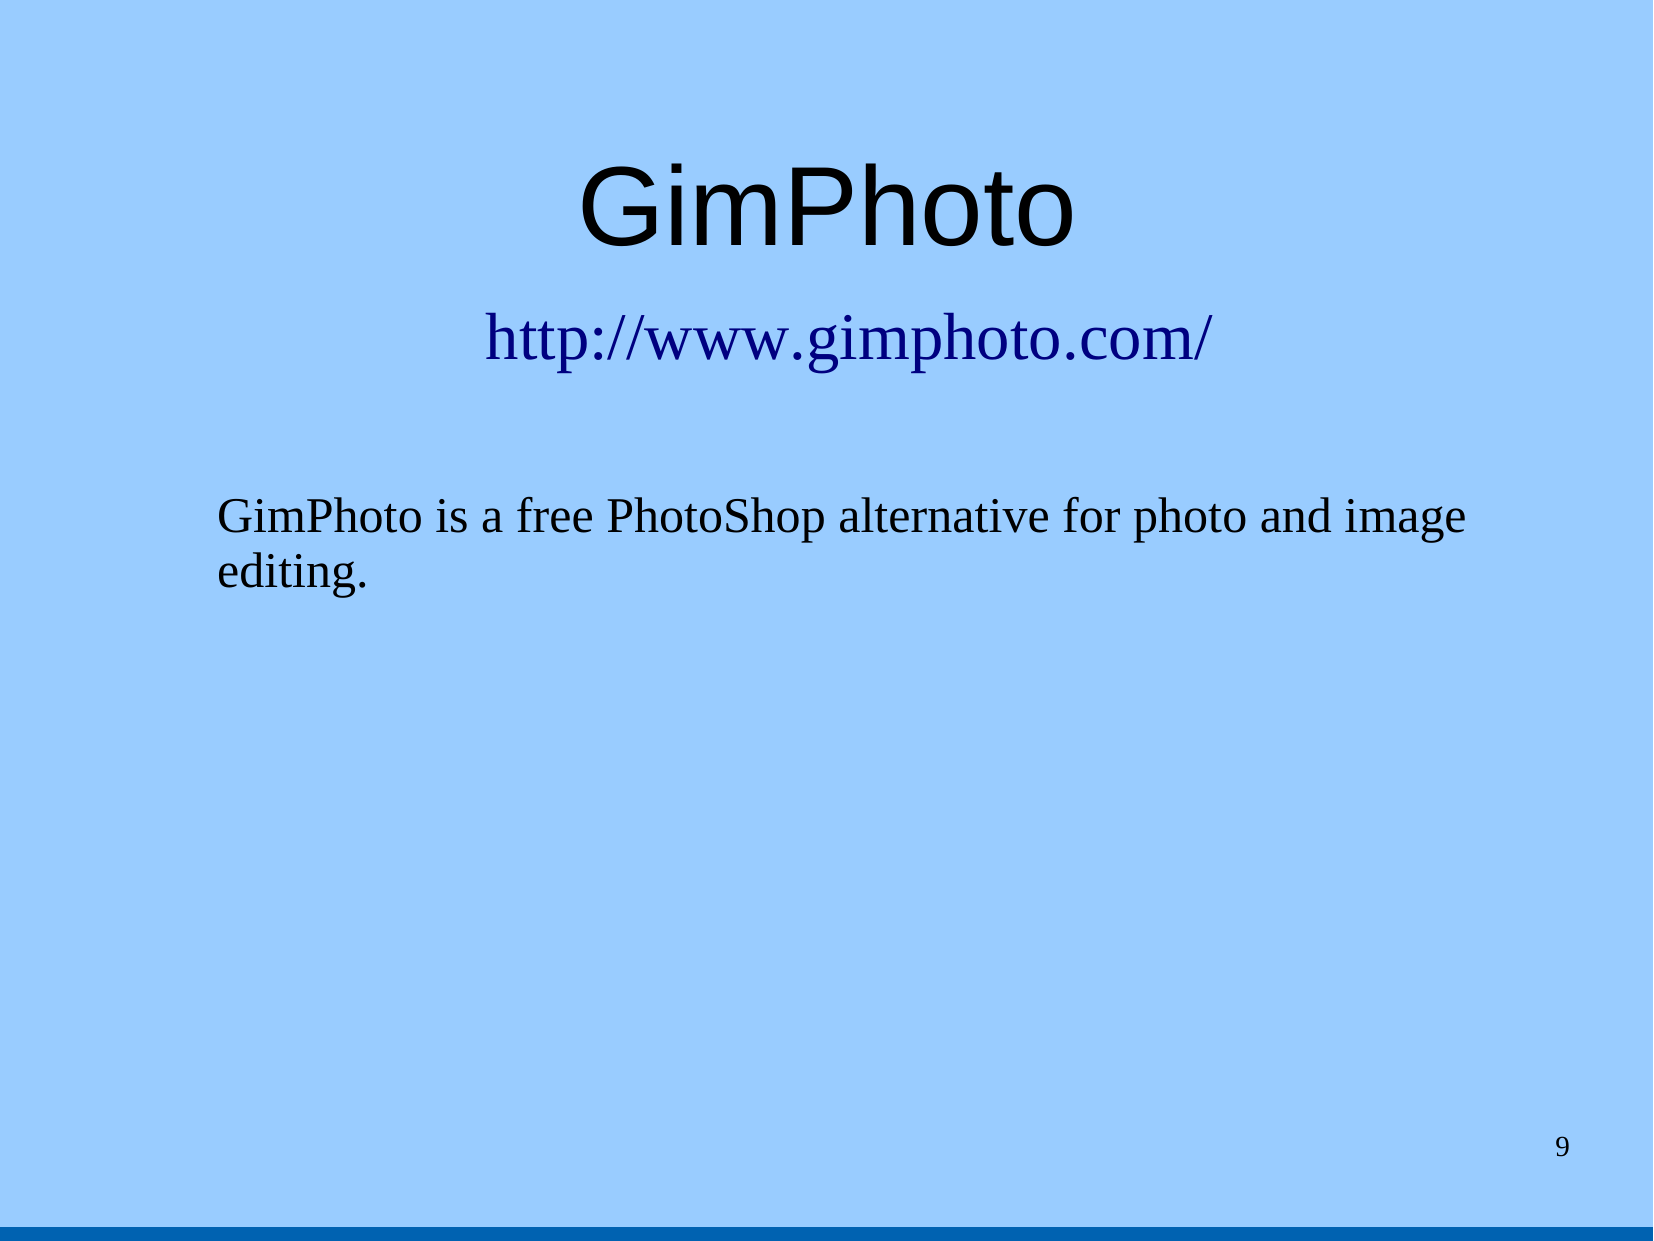

# GimPhoto
http://www.gimphoto.com/
GimPhoto is a free PhotoShop alternative for photo and image editing.
9